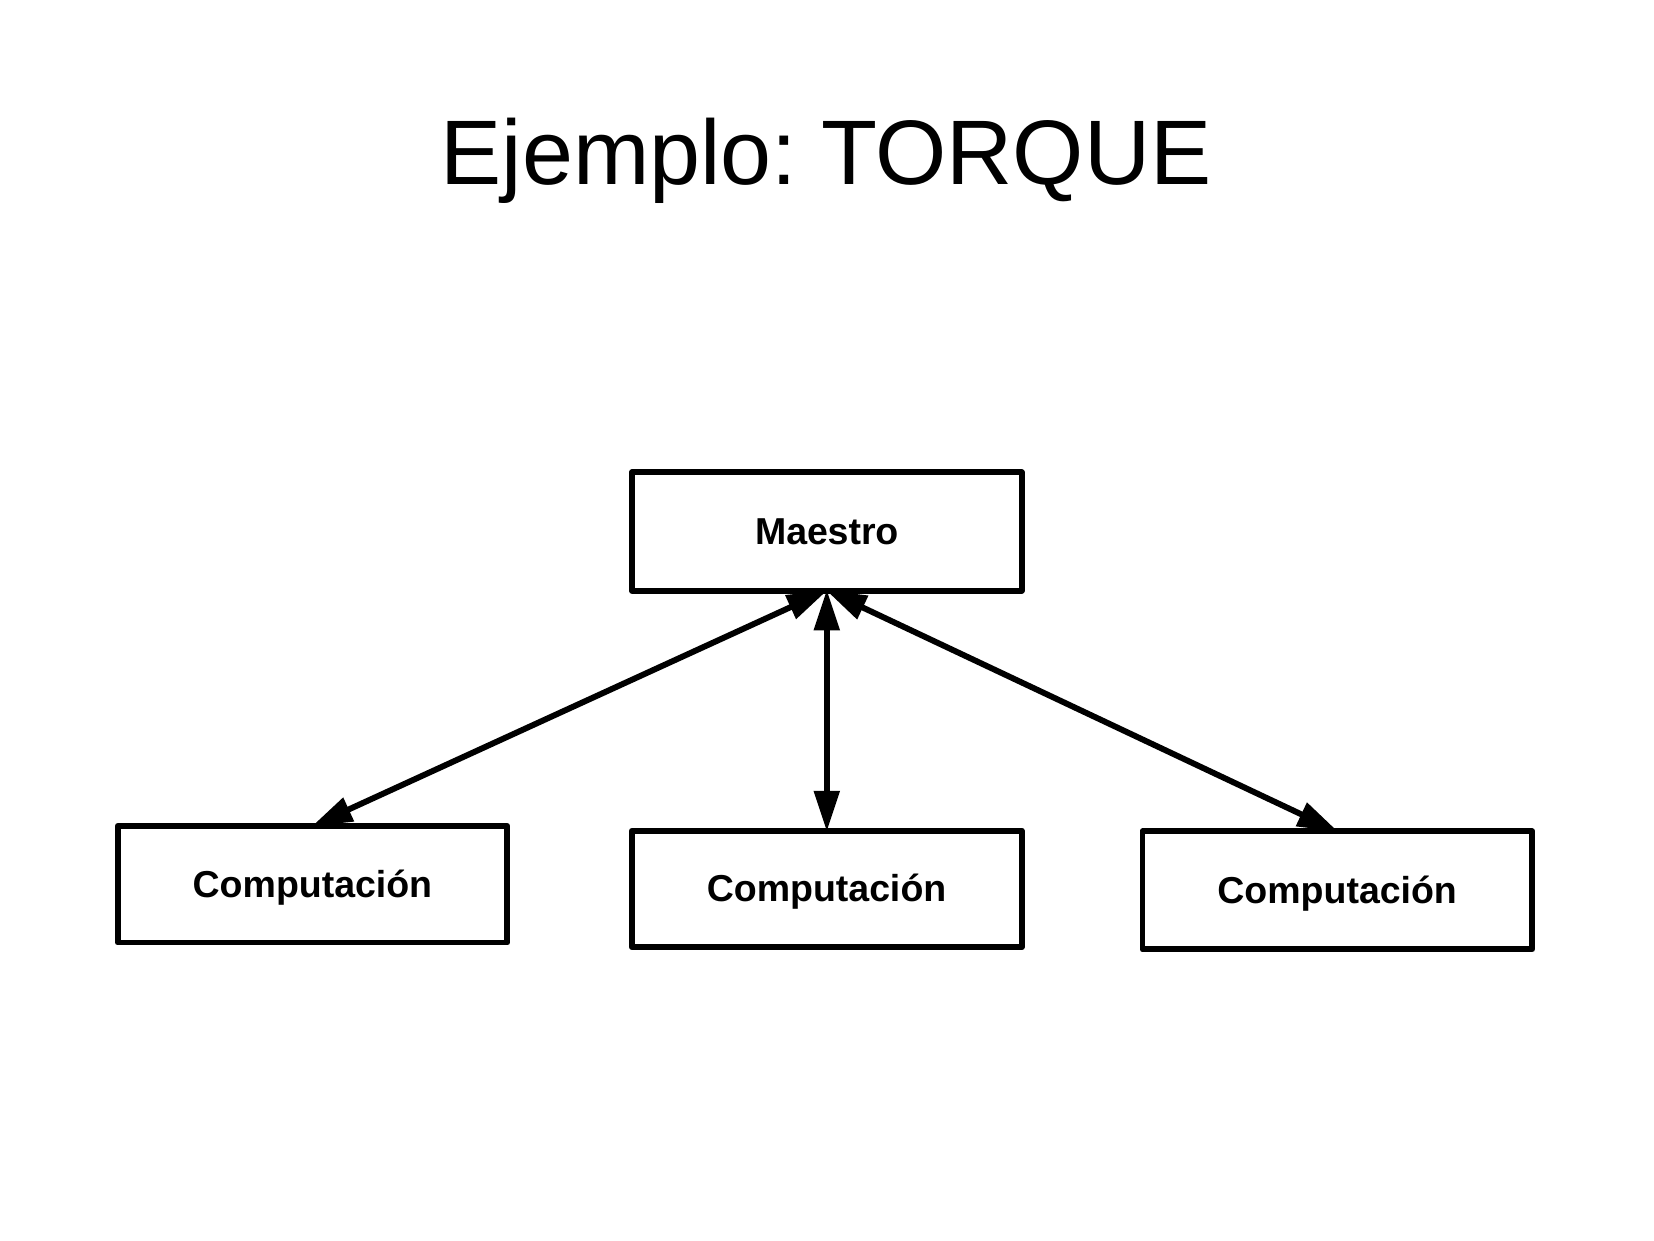

# Ejemplo: TORQUE
Maestro
Computación
Computación
Computación